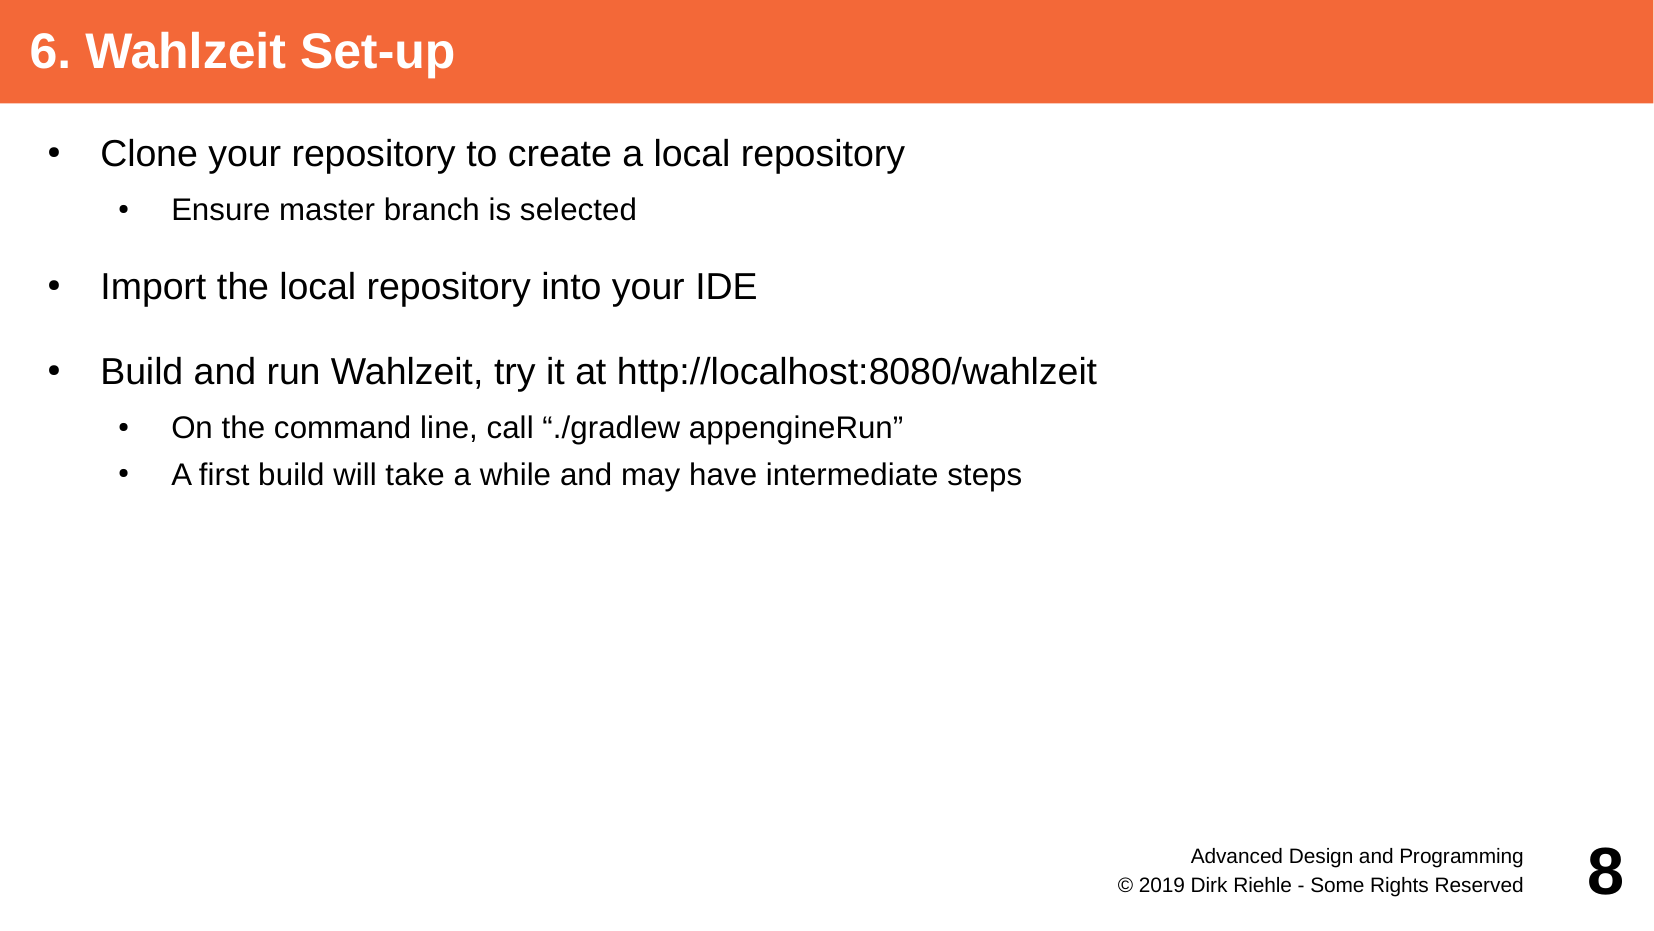

# 6. Wahlzeit Set-up
Clone your repository to create a local repository
Ensure master branch is selected
Import the local repository into your IDE
Build and run Wahlzeit, try it at http://localhost:8080/wahlzeit
On the command line, call “./gradlew appengineRun”
A first build will take a while and may have intermediate steps
Advanced Design and Programming
8
© 2019 Dirk Riehle - Some Rights Reserved